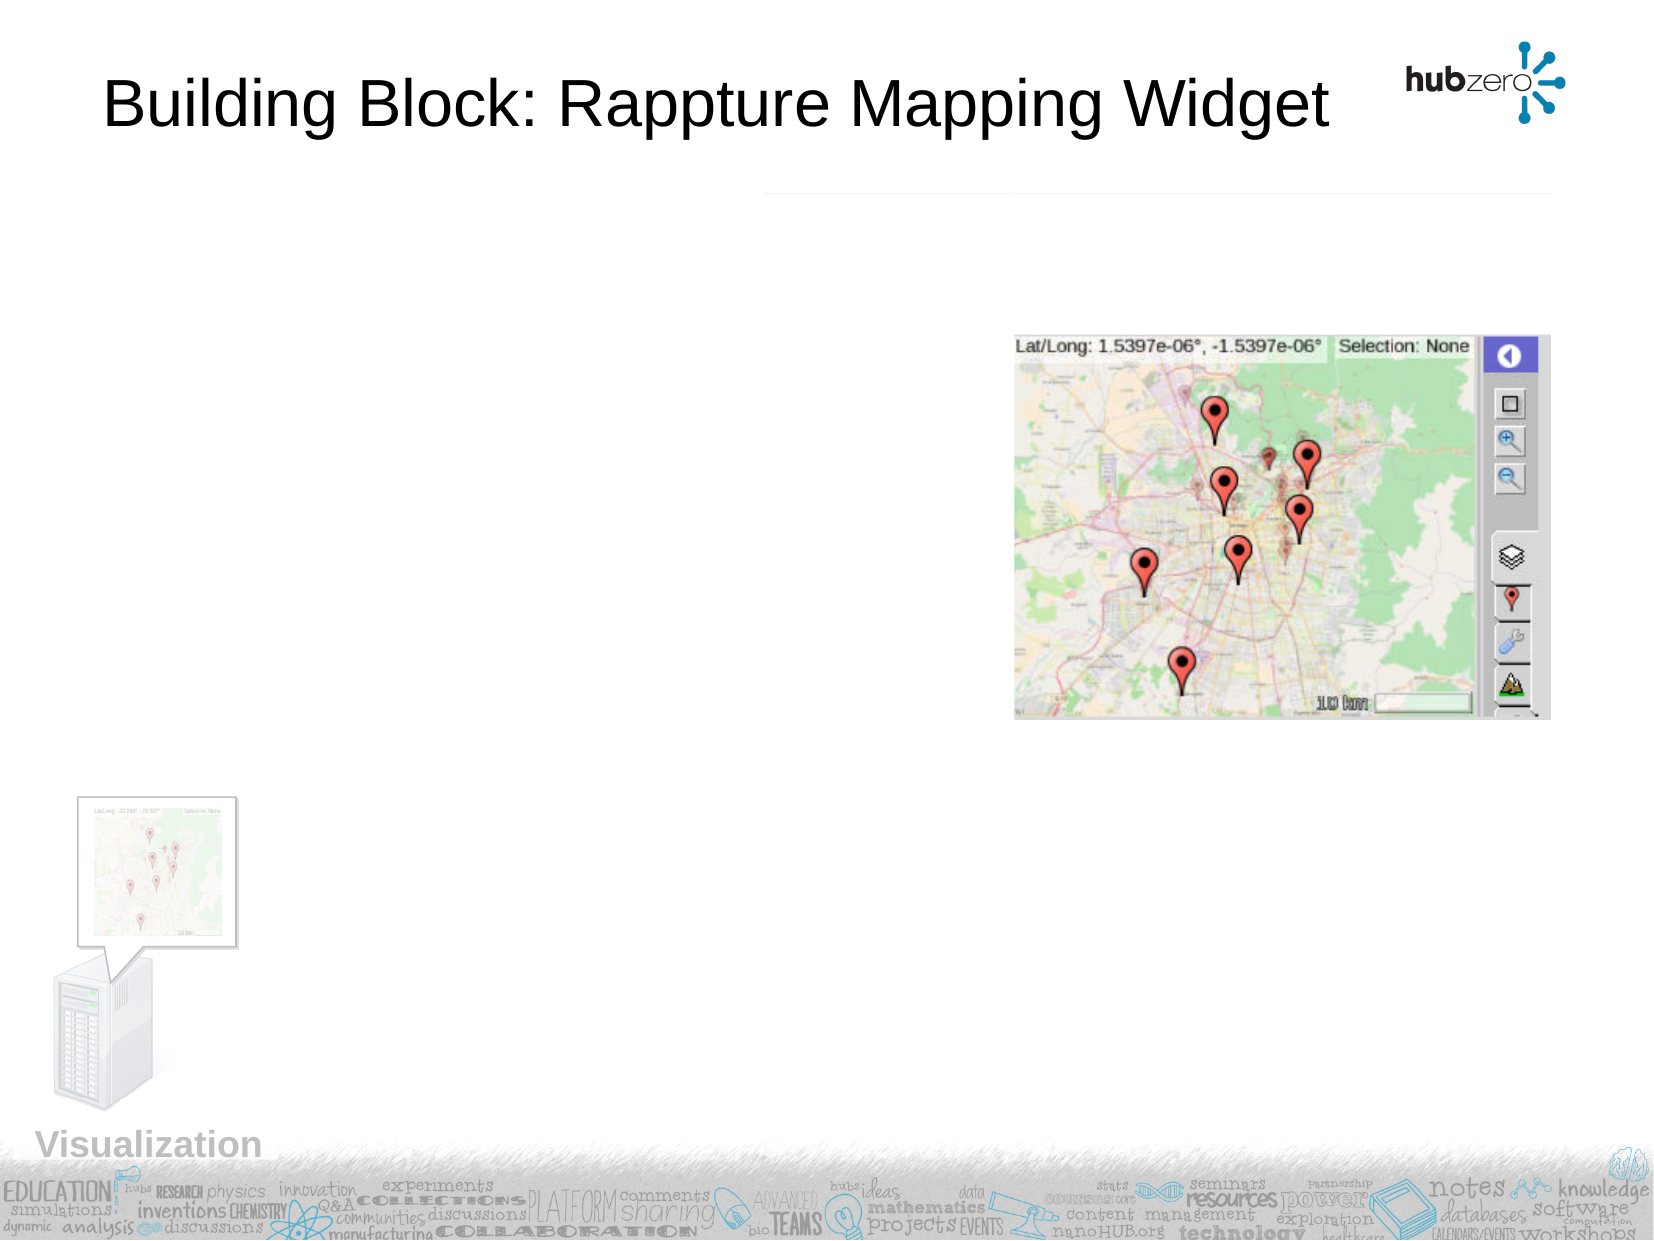

# Building Block: Rappture Mapping Widget
Visualization